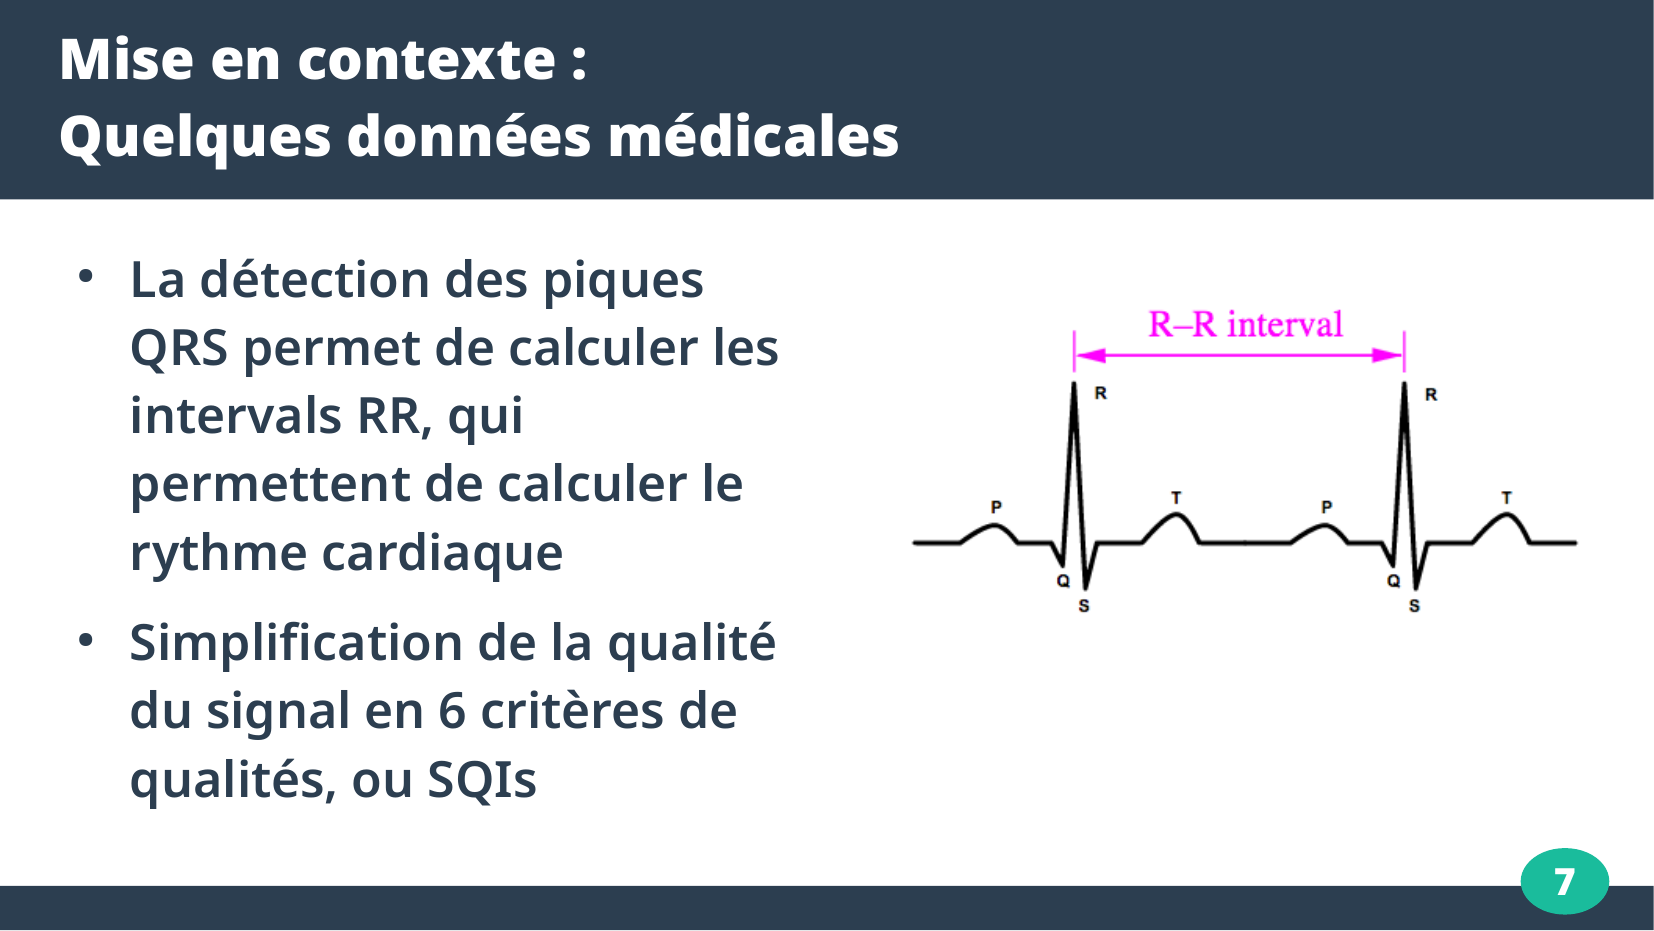

# Mise en contexte : Quelques données médicales
La détection des piques QRS permet de calculer les intervals RR, qui permettent de calculer le rythme cardiaque
Simplification de la qualité du signal en 6 critères de qualités, ou SQIs
7